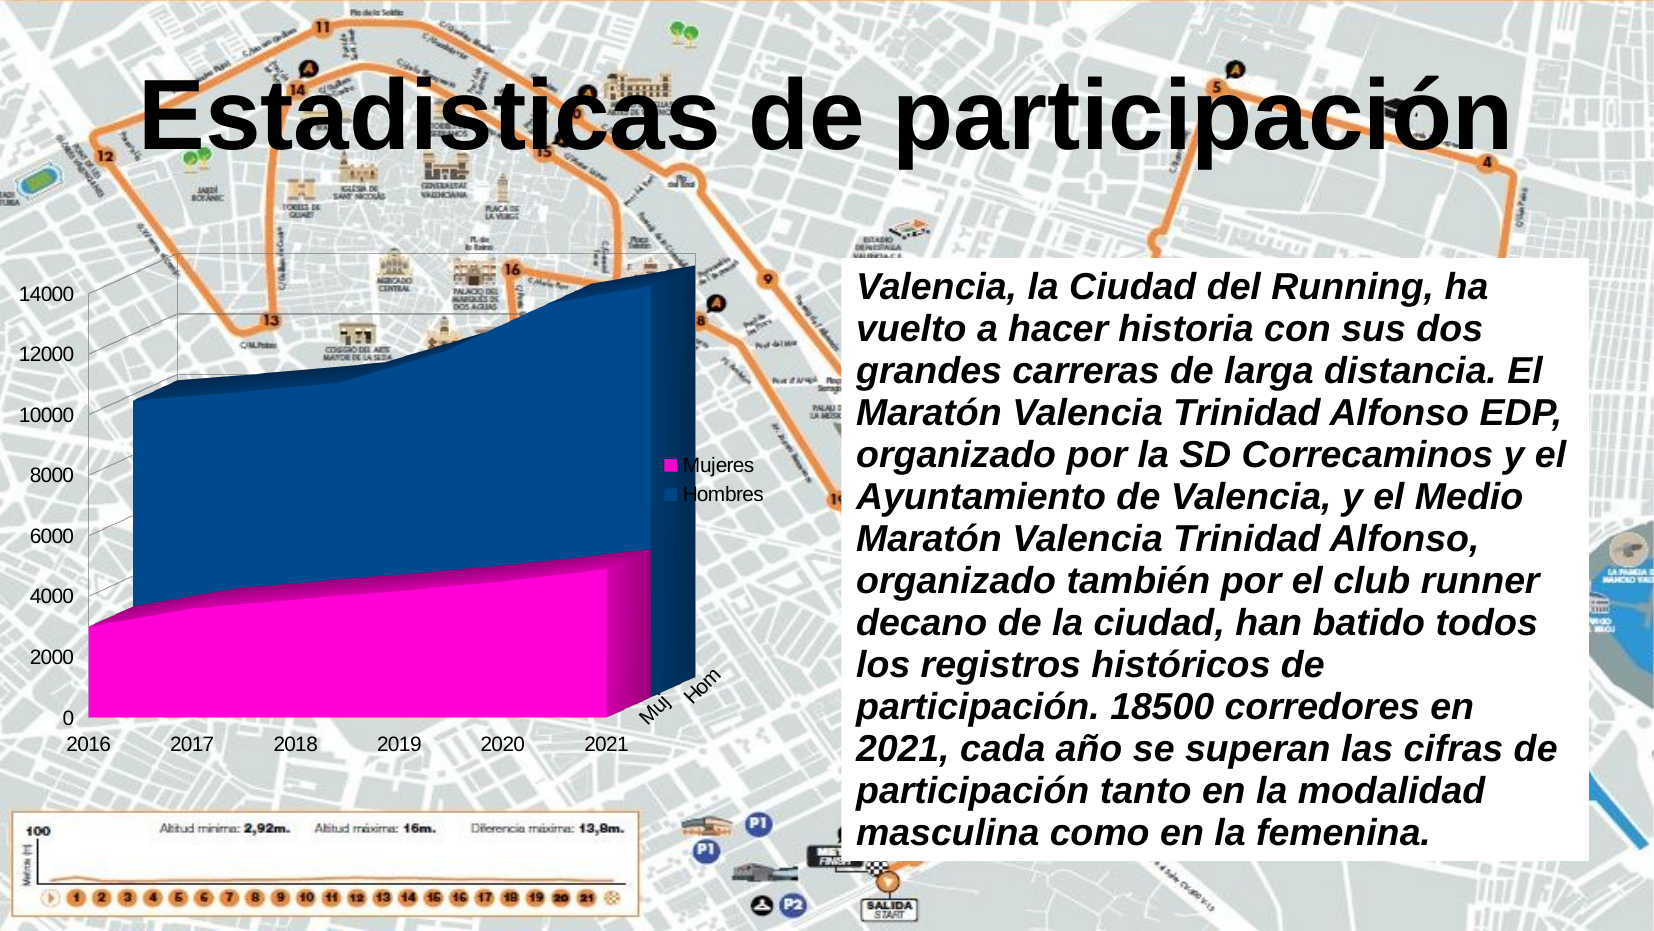

# Estadisticas de participación
[unsupported chart]
Valencia, la Ciudad del Running, ha vuelto a hacer historia con sus dos grandes carreras de larga distancia. El Maratón Valencia Trinidad Alfonso EDP, organizado por la SD Correcaminos y el Ayuntamiento de Valencia, y el Medio Maratón Valencia Trinidad Alfonso, organizado también por el club runner decano de la ciudad, han batido todos los registros históricos de participación. 18500 corredores en 2021, cada año se superan las cifras de participación tanto en la modalidad masculina como en la femenina.